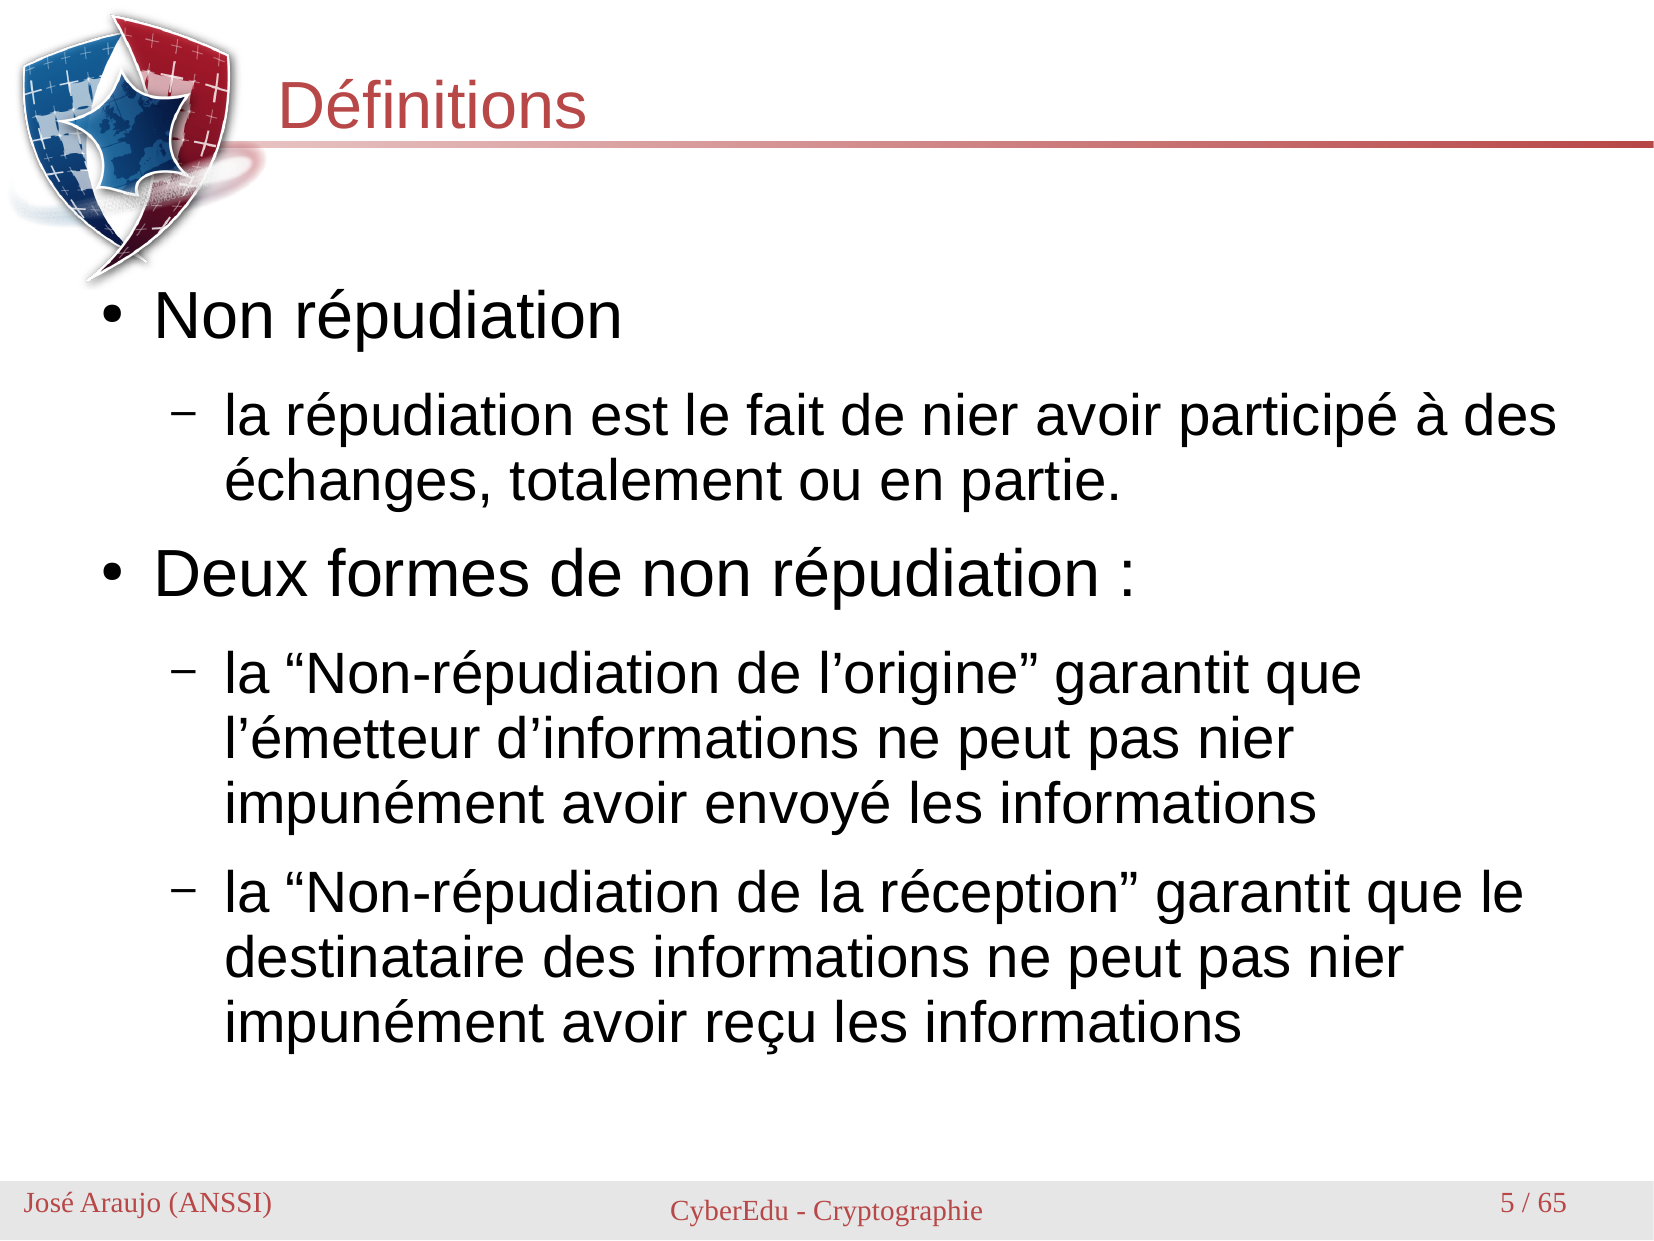

# Définitions
Non répudiation
la répudiation est le fait de nier avoir participé à des échanges, totalement ou en partie.
Deux formes de non répudiation :
la “Non-répudiation de l’origine” garantit que l’émetteur d’informations ne peut pas nier impunément avoir envoyé les informations
la “Non-répudiation de la réception” garantit que le destinataire des informations ne peut pas nier impunément avoir reçu les informations